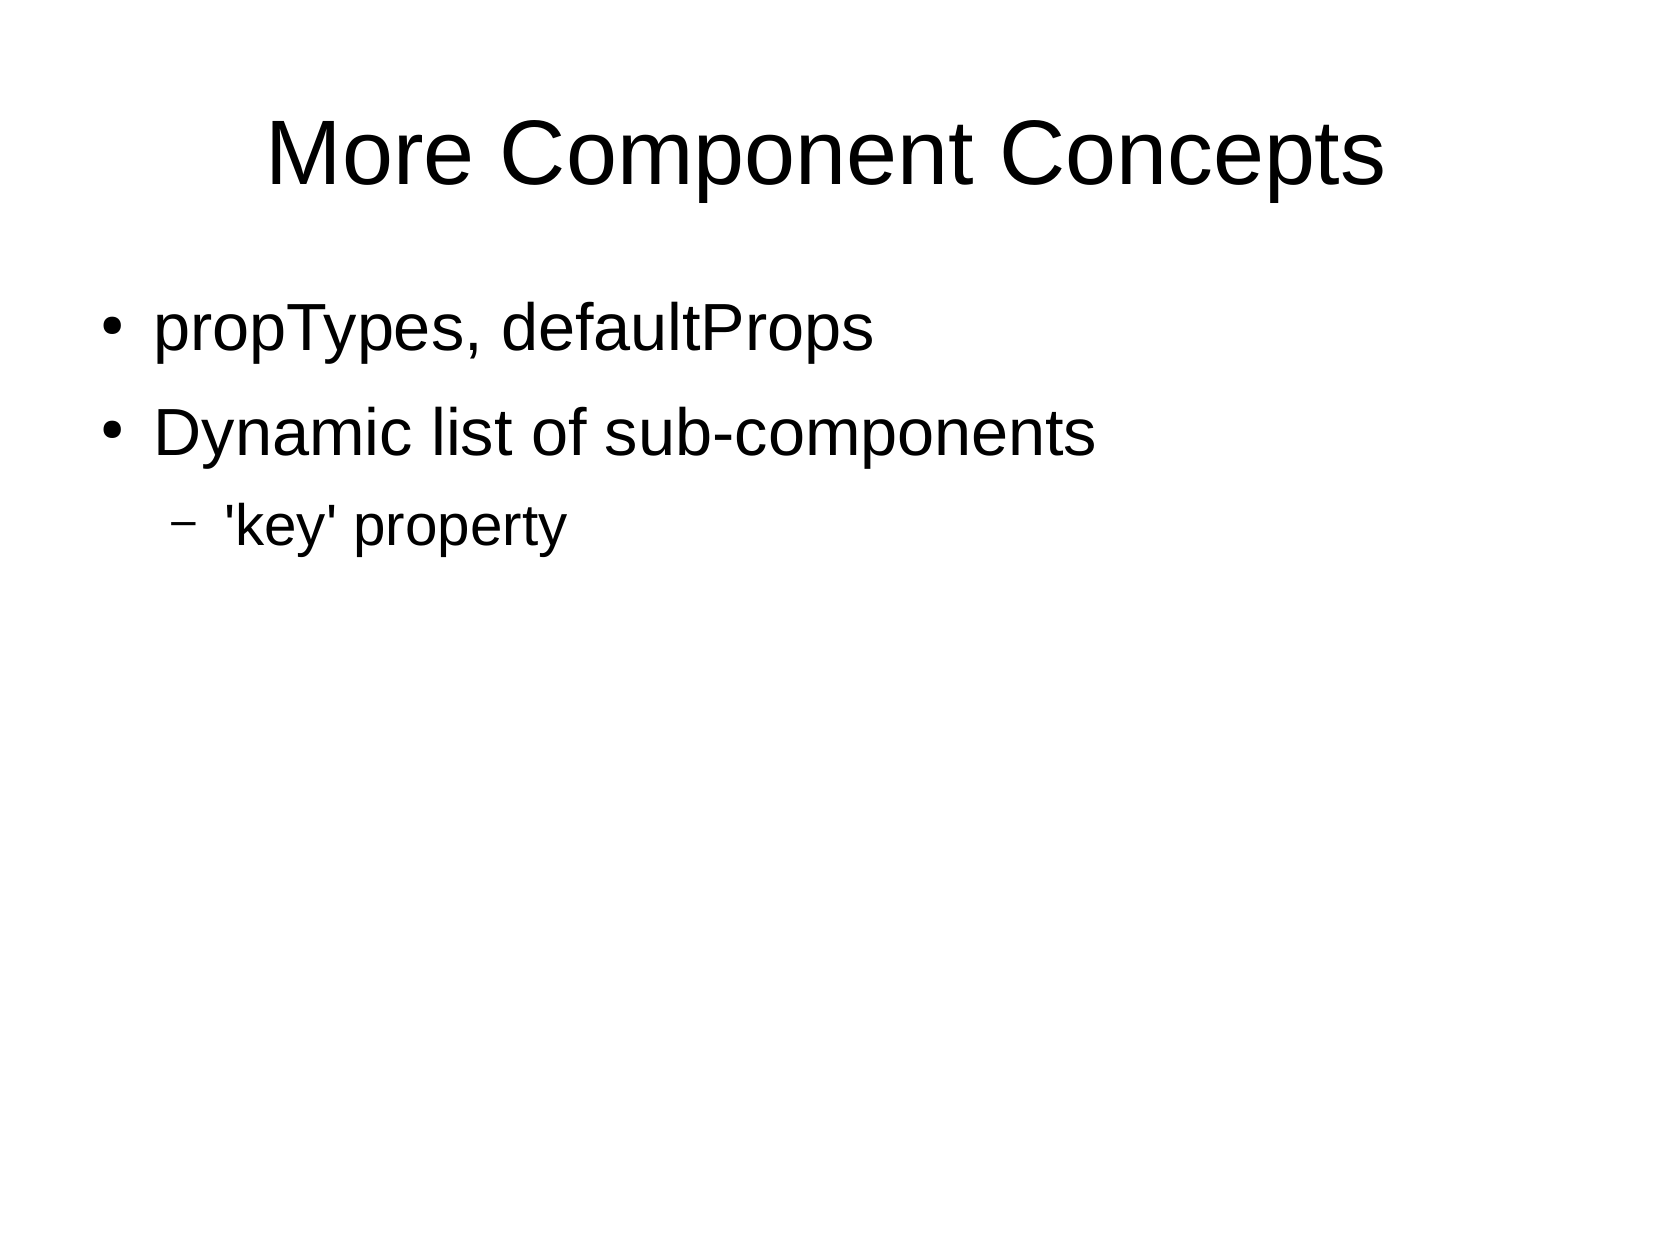

# More Component Concepts
propTypes, defaultProps
Dynamic list of sub-components
'key' property